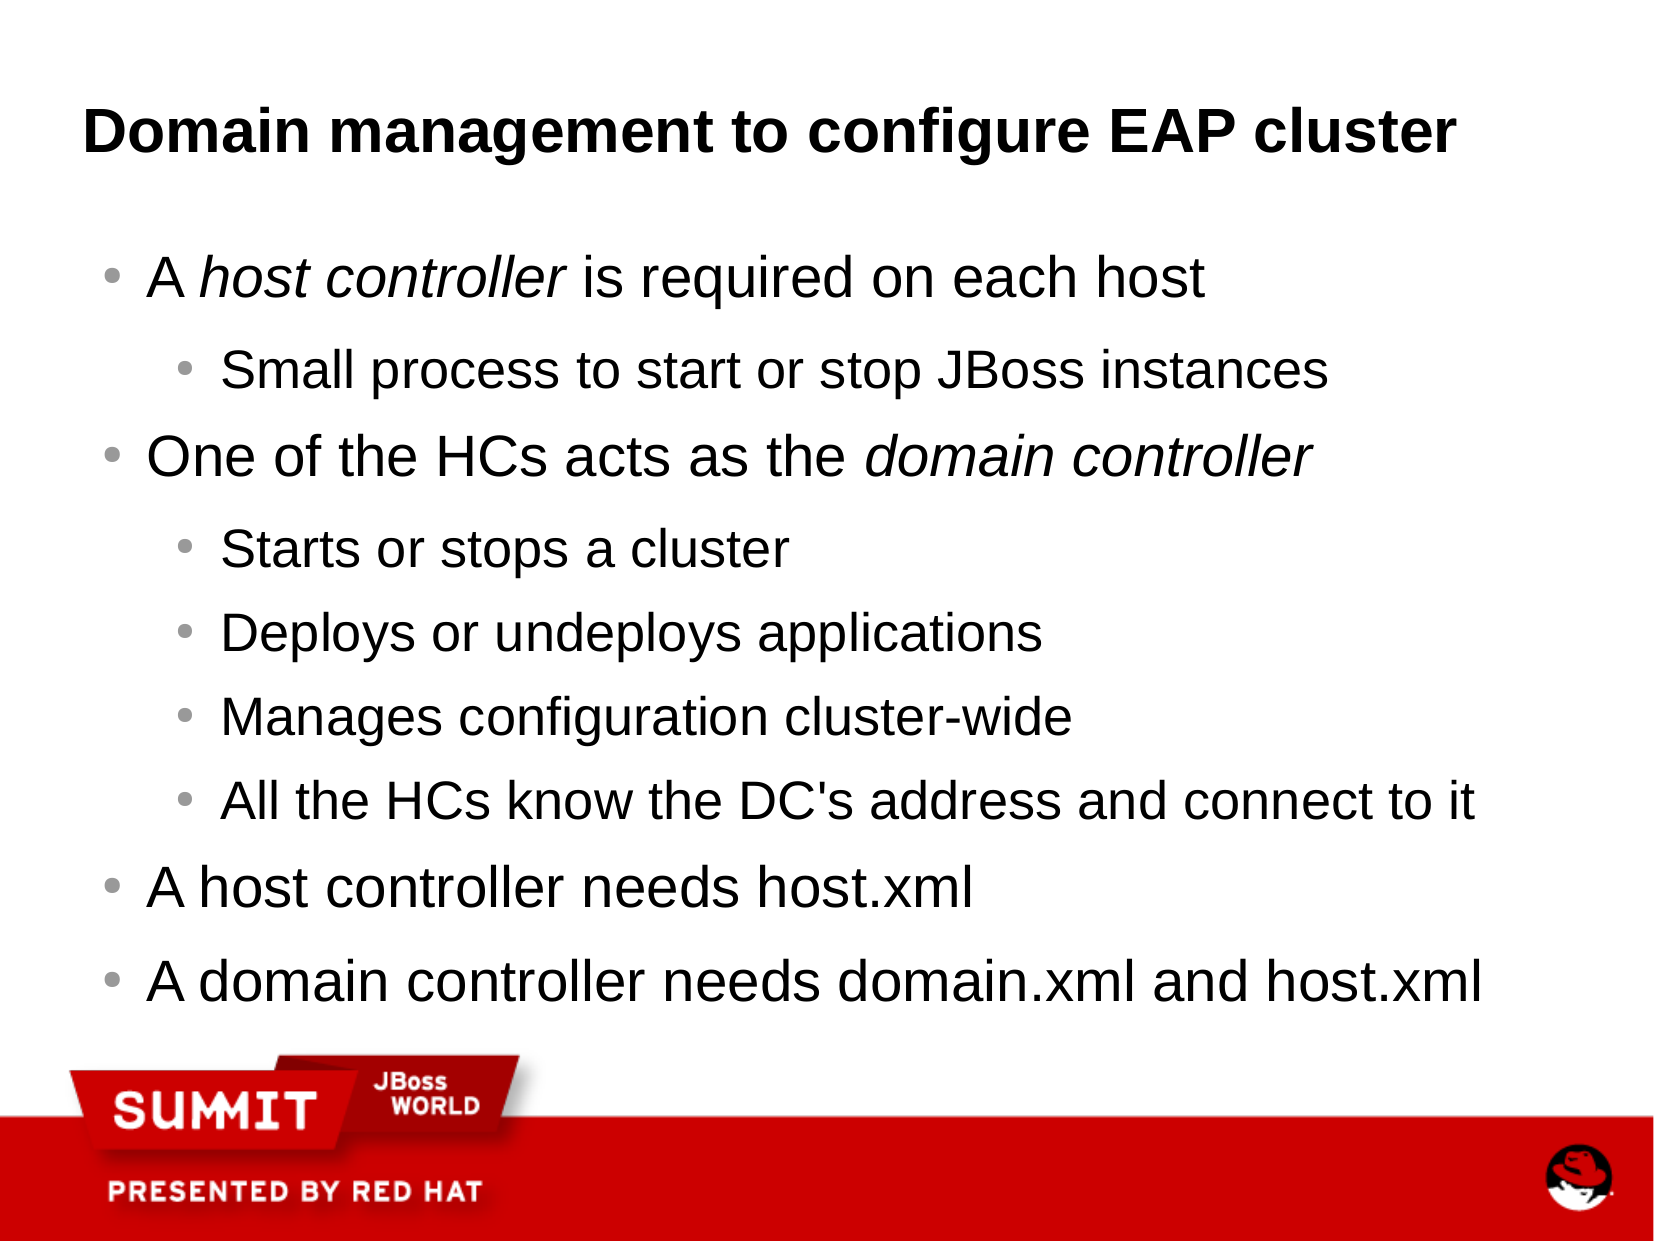

# Domain management to configure EAP cluster
A host controller is required on each host
Small process to start or stop JBoss instances
One of the HCs acts as the domain controller
Starts or stops a cluster
Deploys or undeploys applications
Manages configuration cluster-wide
All the HCs know the DC's address and connect to it
A host controller needs host.xml
A domain controller needs domain.xml and host.xml